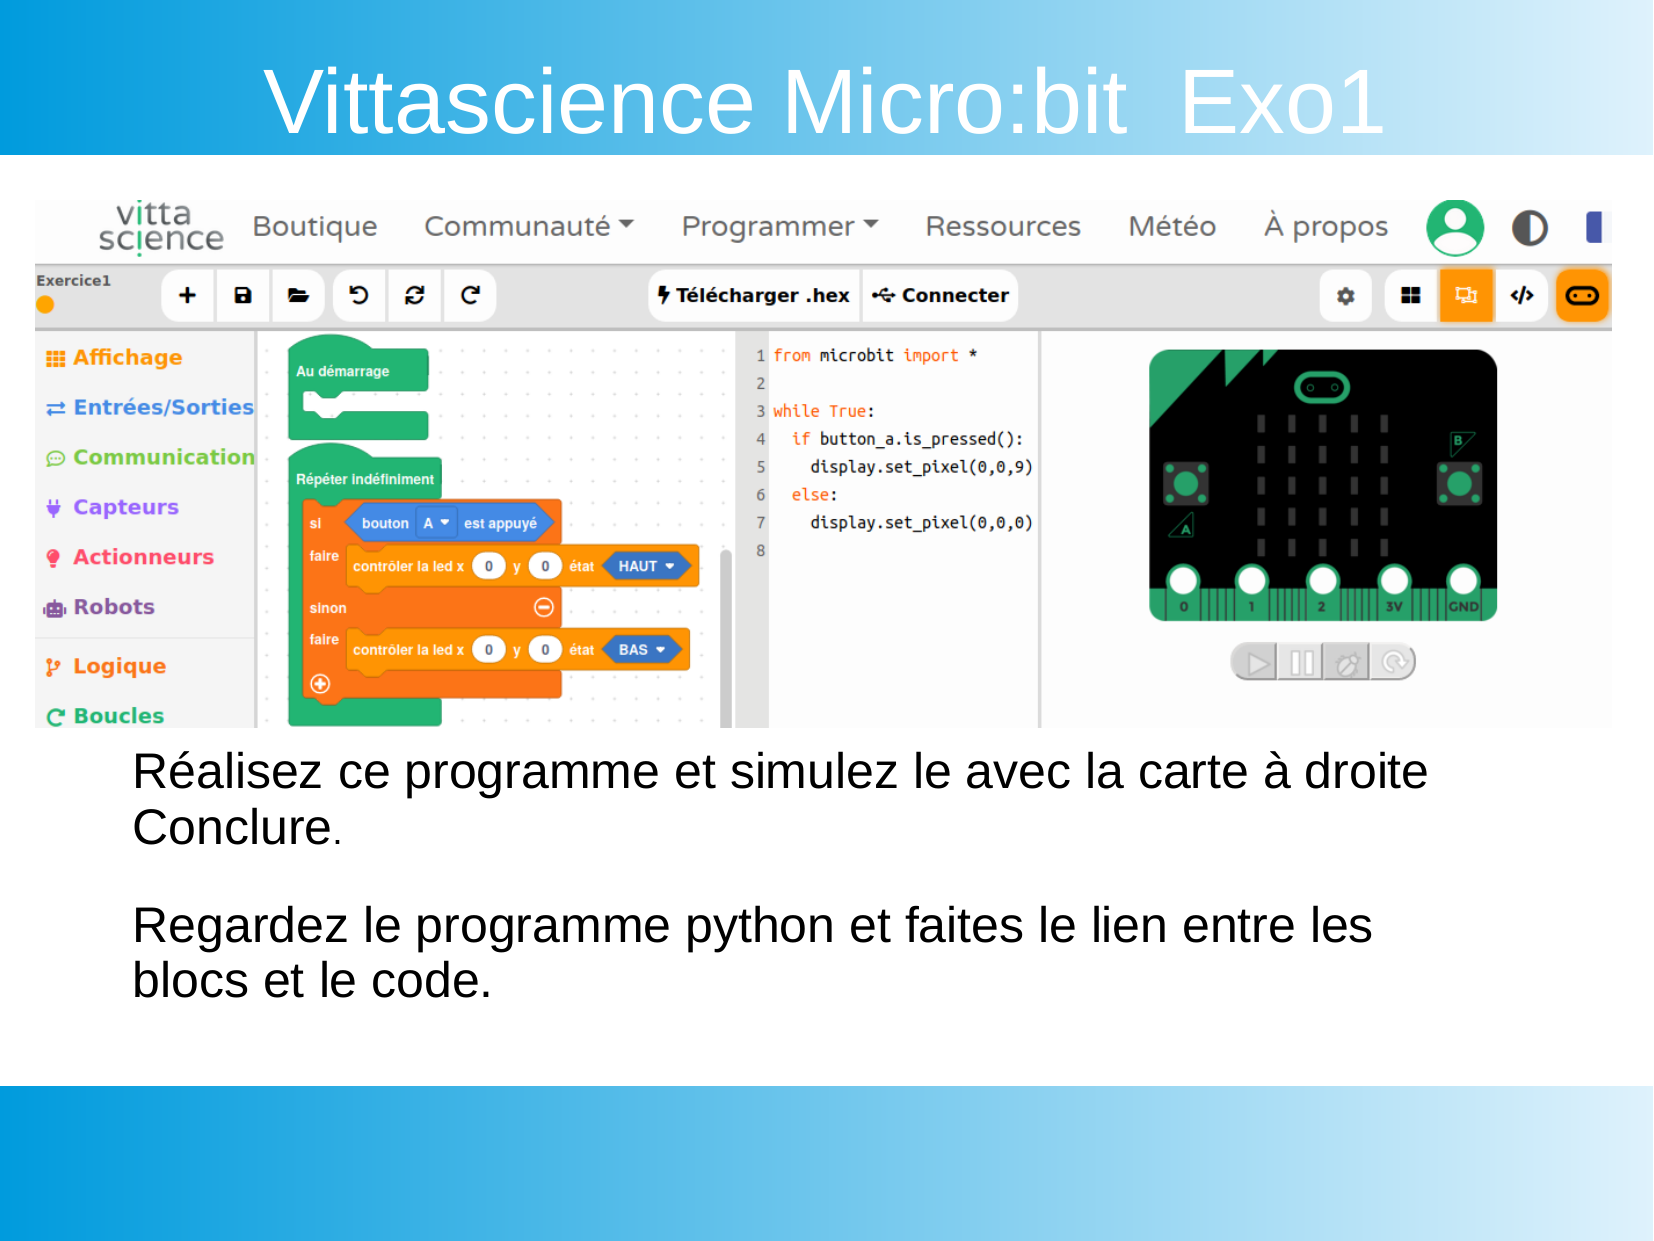

# Vittascience Micro:bit Exo1
Réalisez ce programme et simulez le avec la carte à droite
Conclure.
Regardez le programme python et faites le lien entre les blocs et le code.